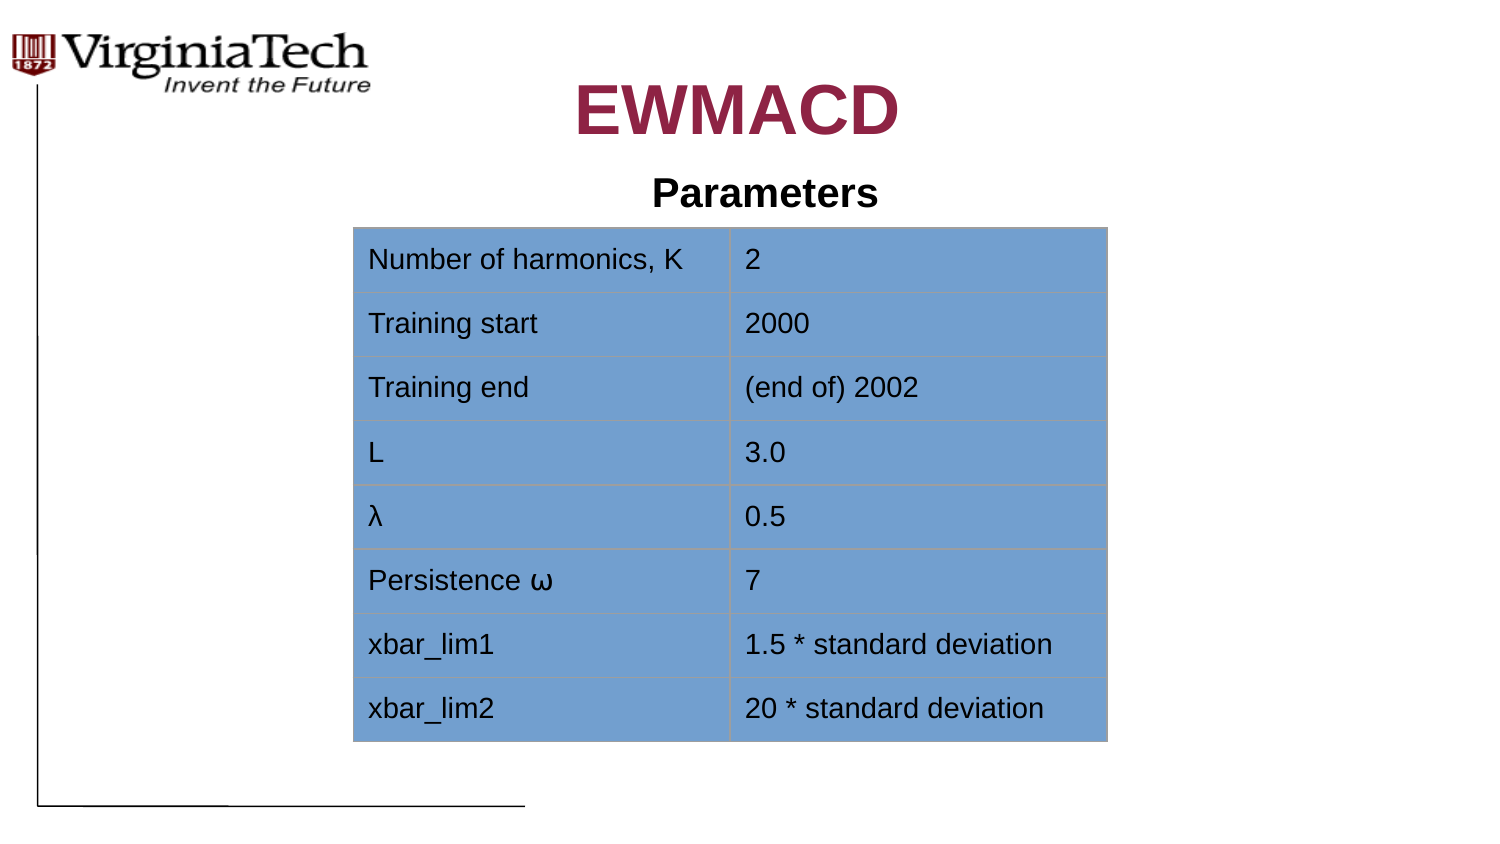

# EWMACD
Parameters
| Number of harmonics, K | 2 |
| --- | --- |
| Training start | 2000 |
| Training end | (end of) 2002 |
| L | 3.0 |
| λ | 0.5 |
| Persistence ⍵ | 7 |
| xbar\_lim1 | 1.5 \* standard deviation |
| xbar\_lim2 | 20 \* standard deviation |